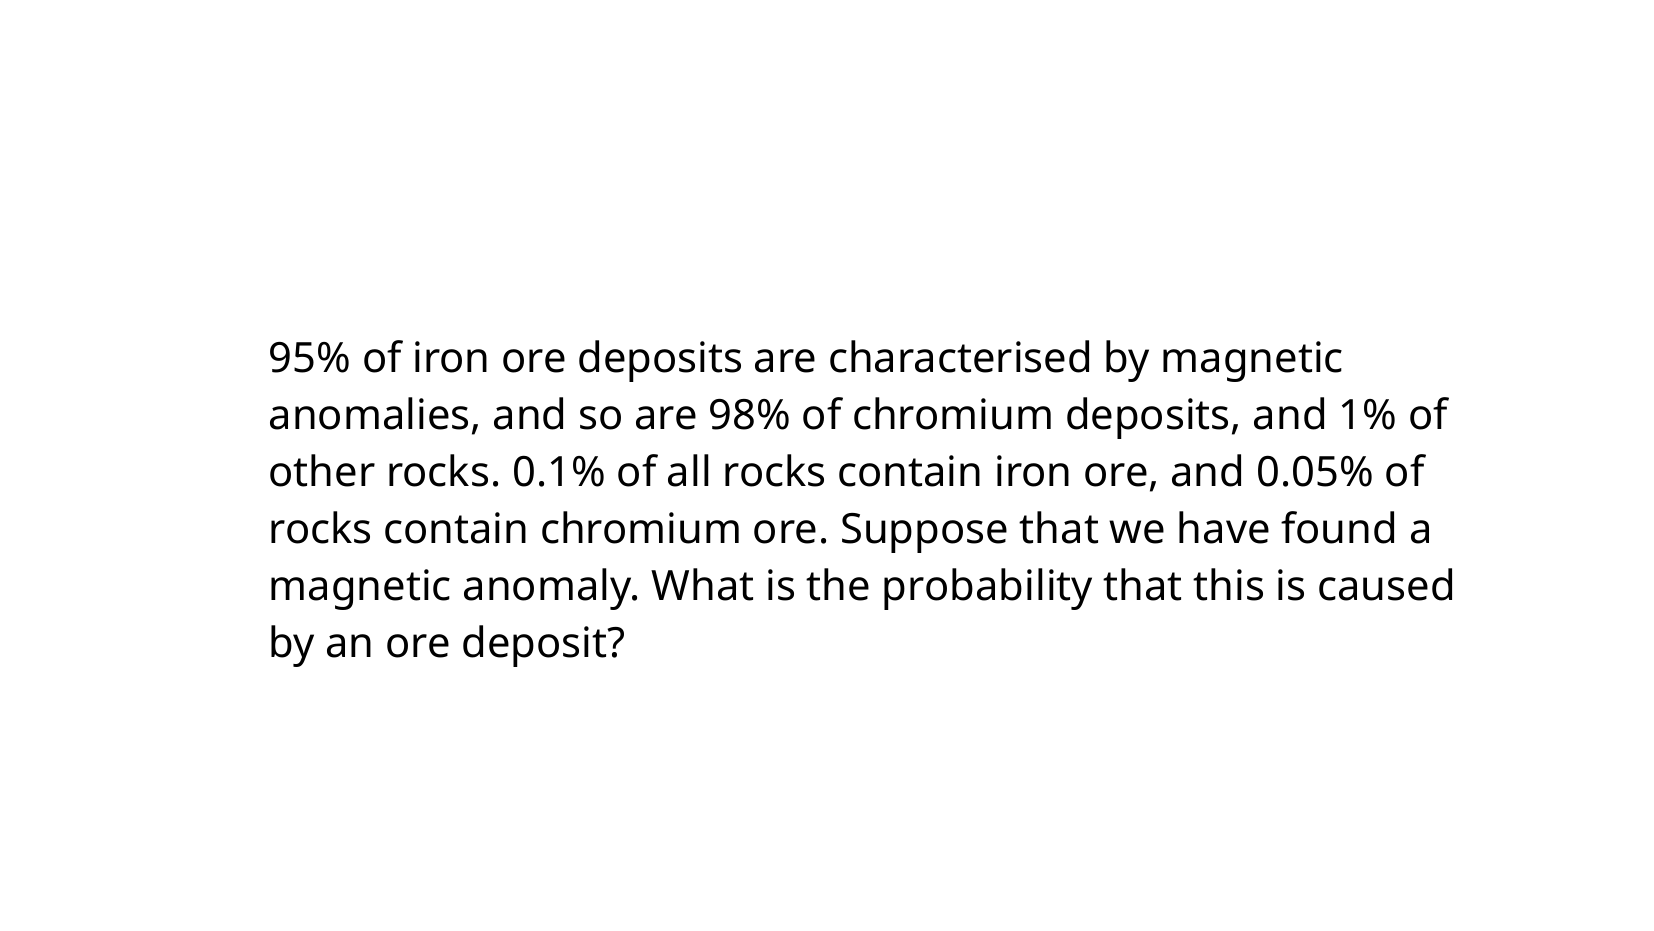

95% of iron ore deposits are characterised by magnetic anomalies, and so are 98% of chromium deposits, and 1% of other rocks. 0.1% of all rocks contain iron ore, and 0.05% of rocks contain chromium ore. Suppose that we have found a magnetic anomaly. What is the probability that this is caused by an ore deposit?